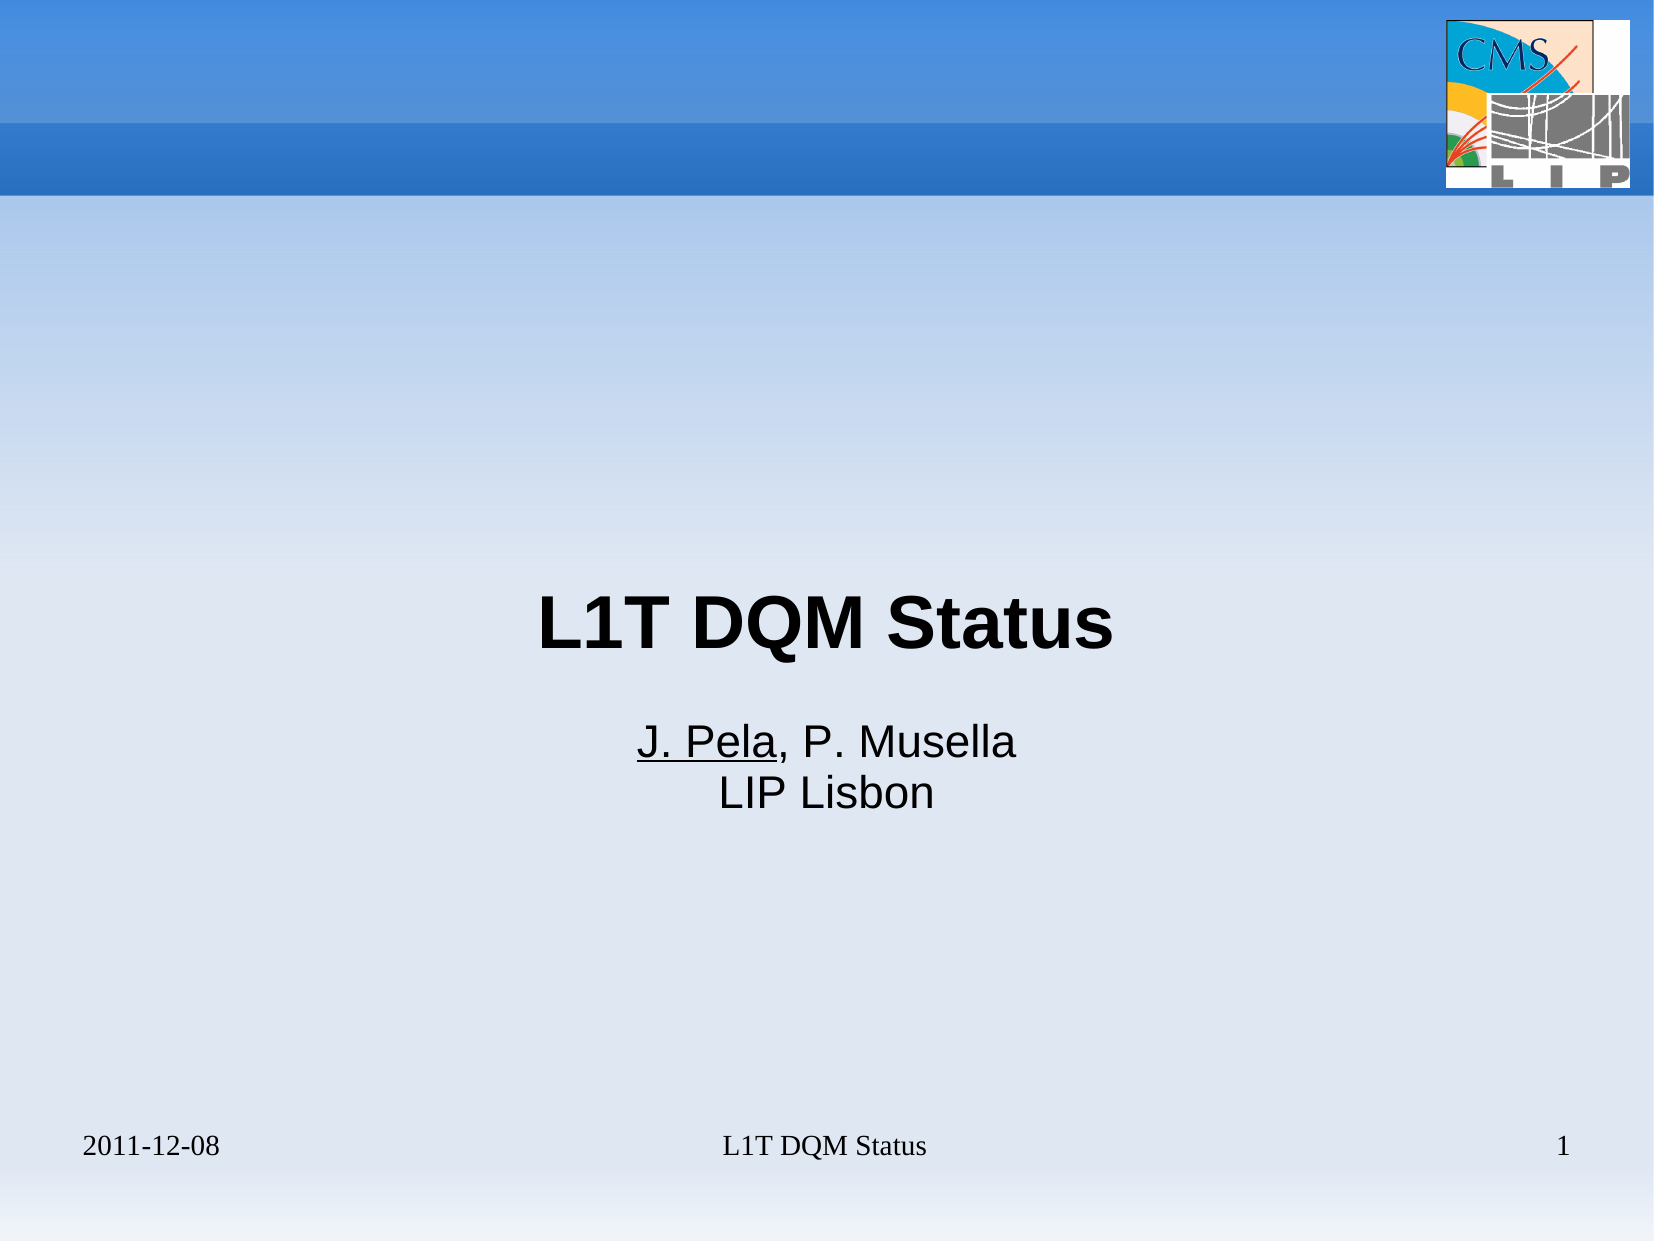

# L1T DQM Status
J. Pela, P. Musella
LIP Lisbon
2011-12-08
L1T DQM Status
1